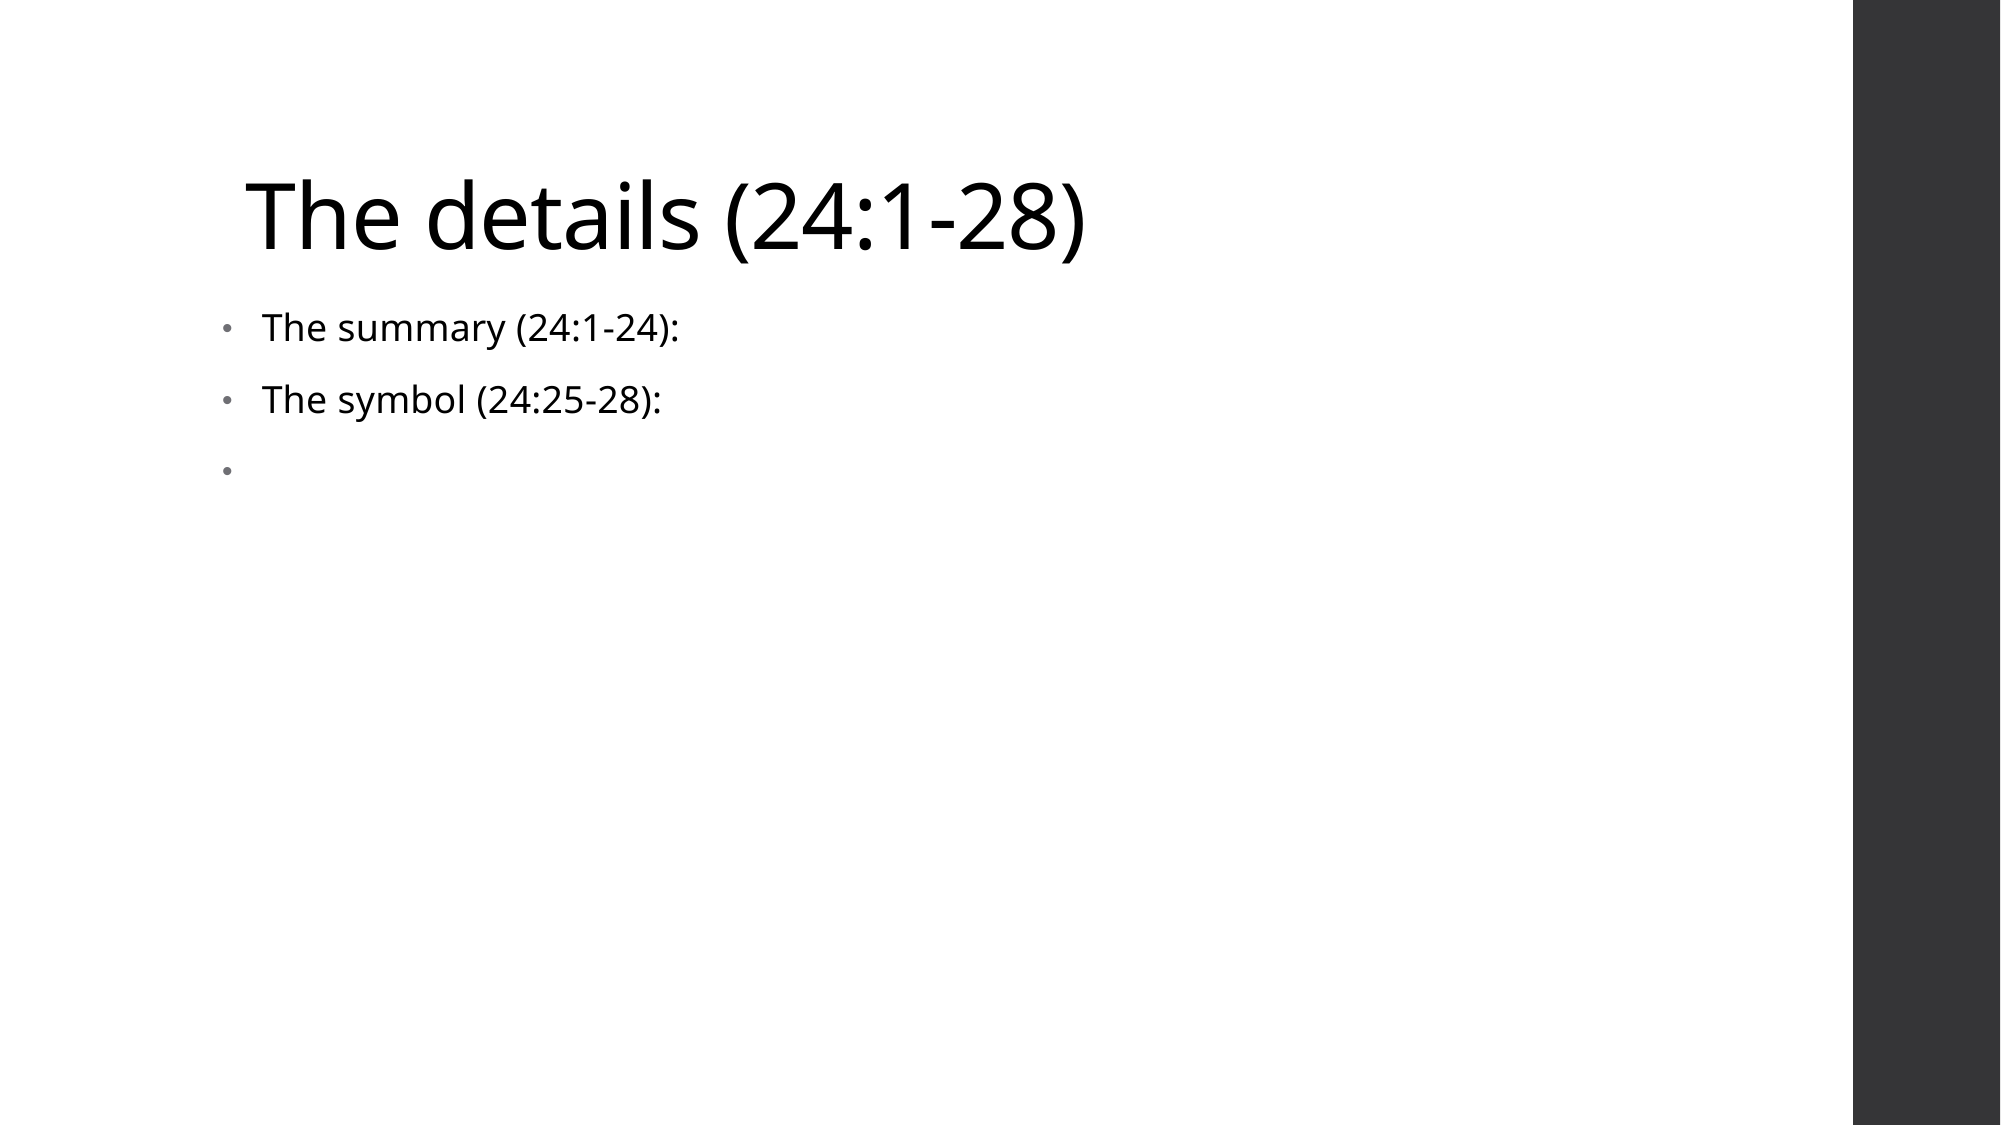

# The details (24:1-28)
 The summary (24:1-24):
 The symbol (24:25-28):